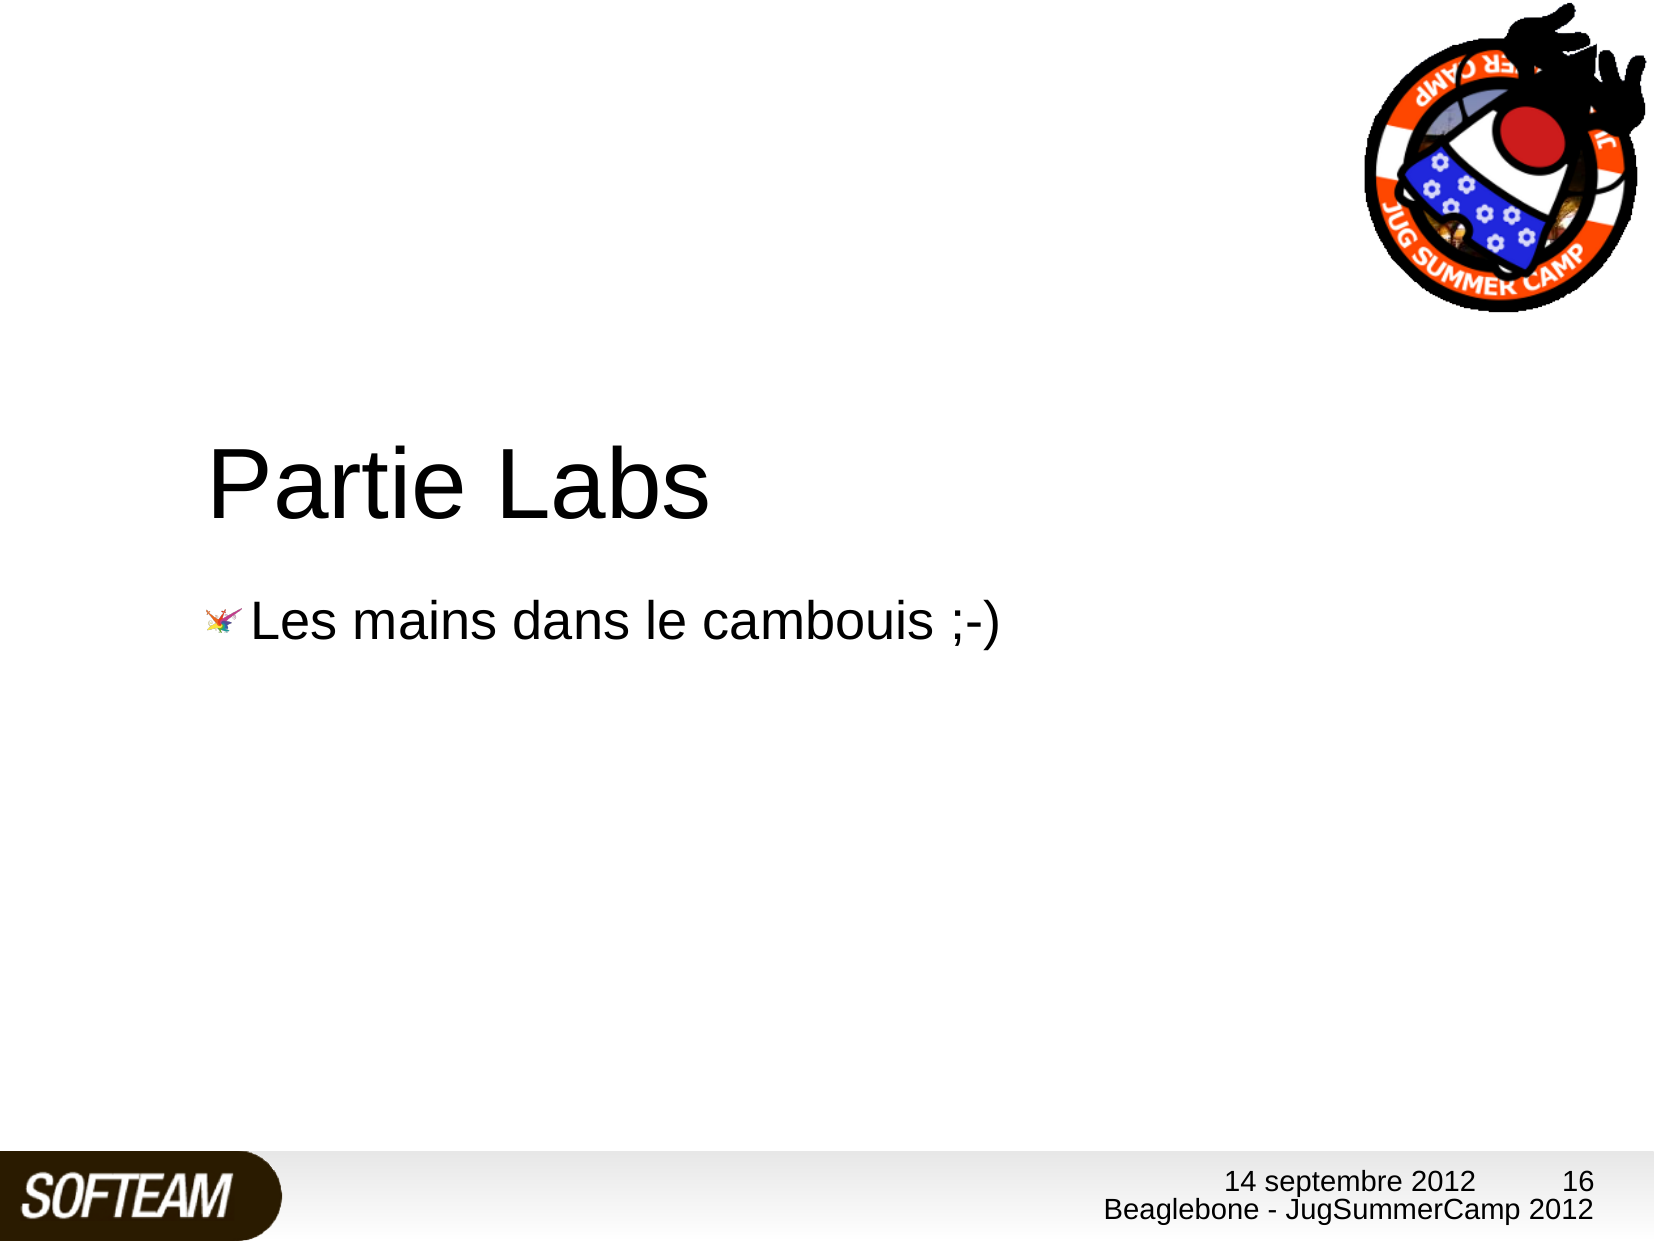

# Partie Labs
Les mains dans le cambouis ;-)
14 septembre 2012
16
Beaglebone - JugSummerCamp 2012